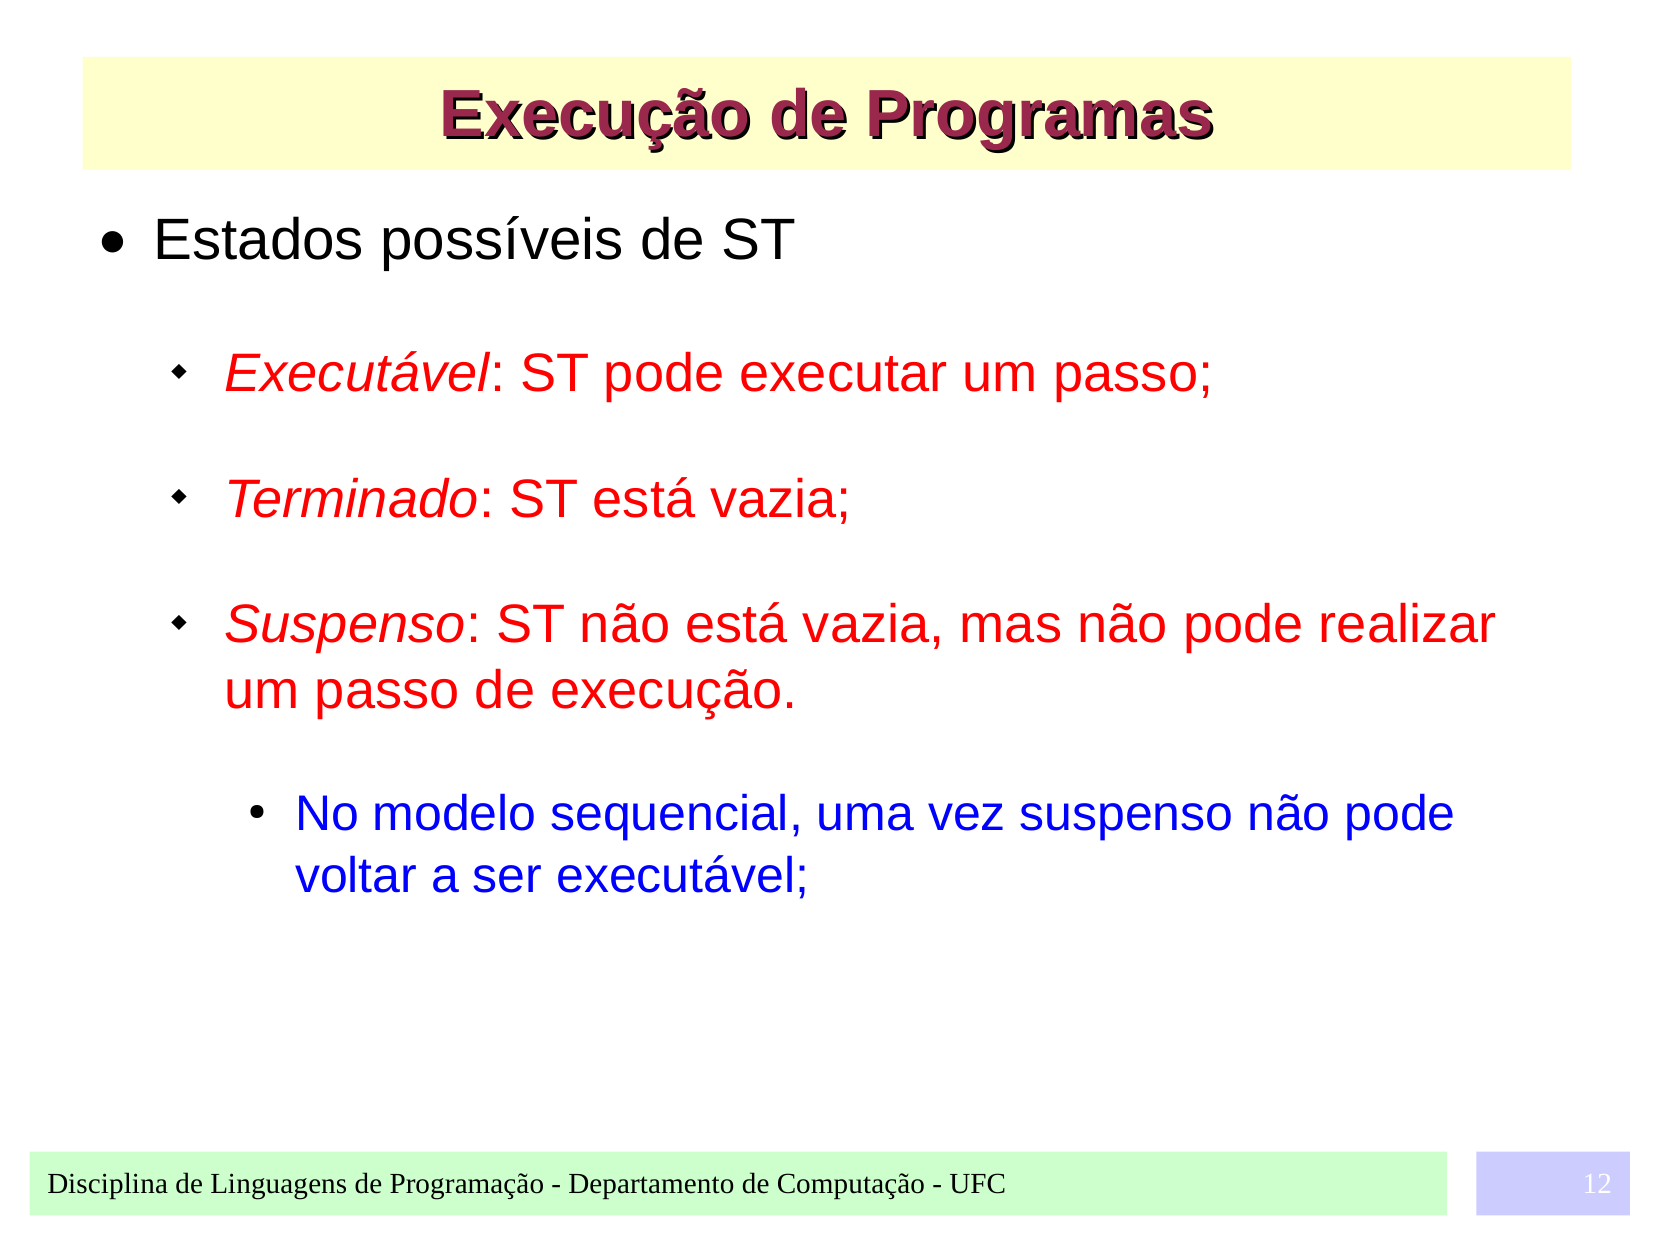

# Execução de Programas
Estados possíveis de ST
Executável: ST pode executar um passo;
Terminado: ST está vazia;
Suspenso: ST não está vazia, mas não pode realizar um passo de execução.
No modelo sequencial, uma vez suspenso não pode voltar a ser executável;
Disciplina de Linguagens de Programação - Departamento de Computação - UFC
12